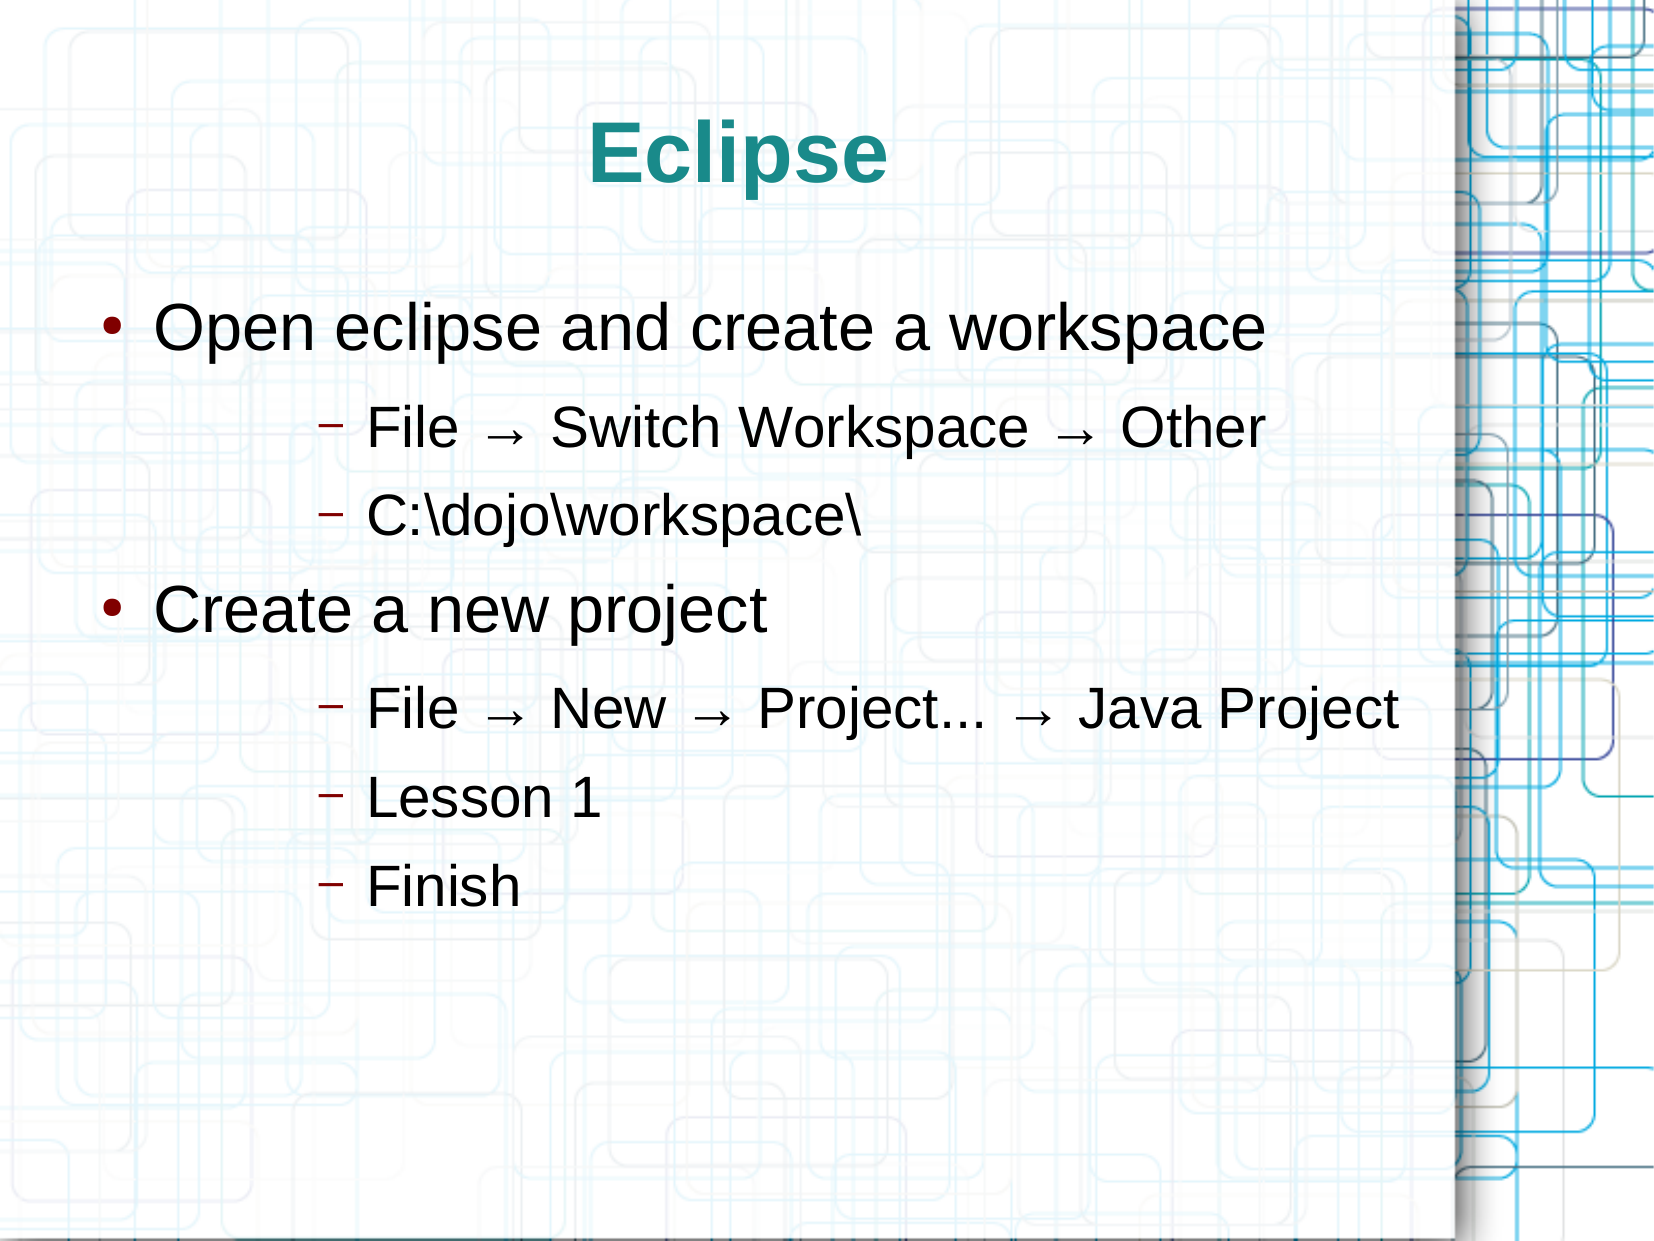

# Eclipse
Open eclipse and create a workspace
File → Switch Workspace → Other
C:\dojo\workspace\
Create a new project
File → New → Project... → Java Project
Lesson 1
Finish